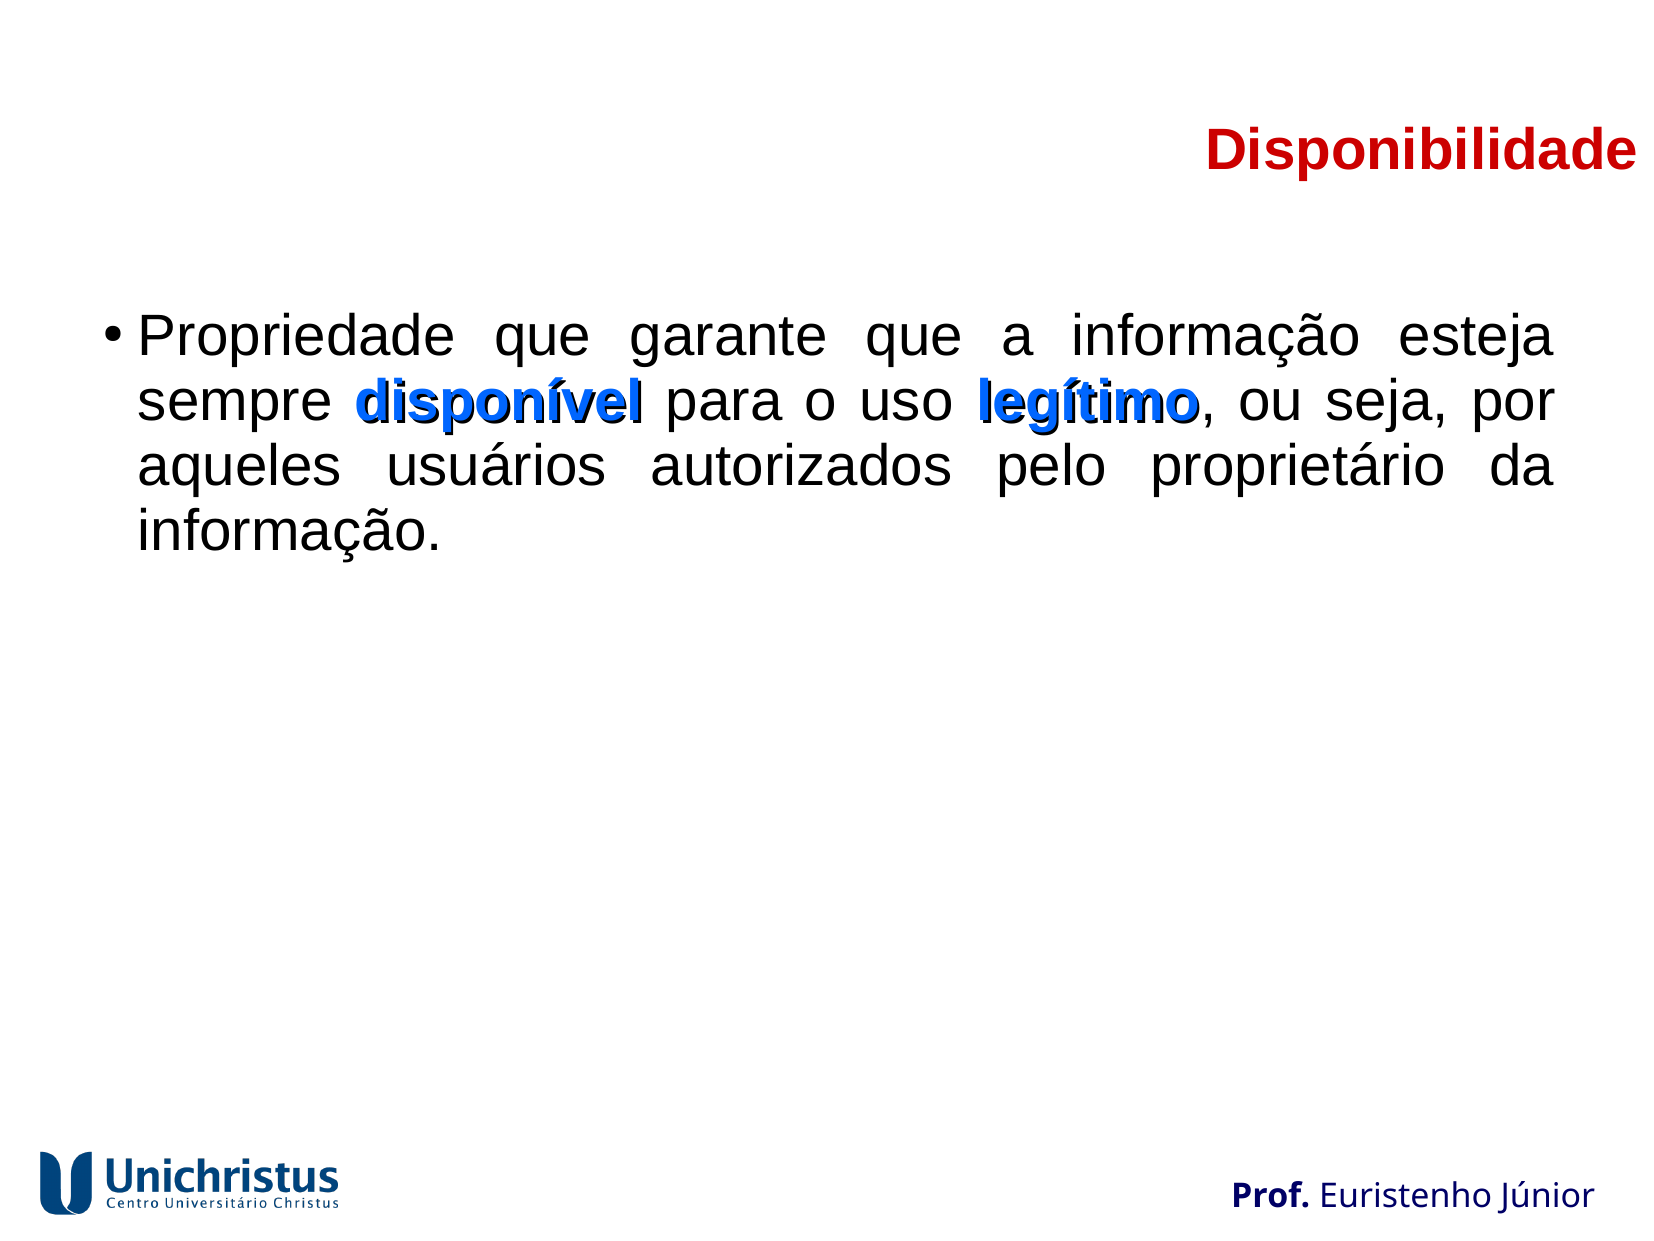

Disponibilidade
Propriedade que garante que a informação esteja sempre disponível para o uso legítimo, ou seja, por aqueles usuários autorizados pelo proprietário da informação.
Prof. Euristenho Júnior